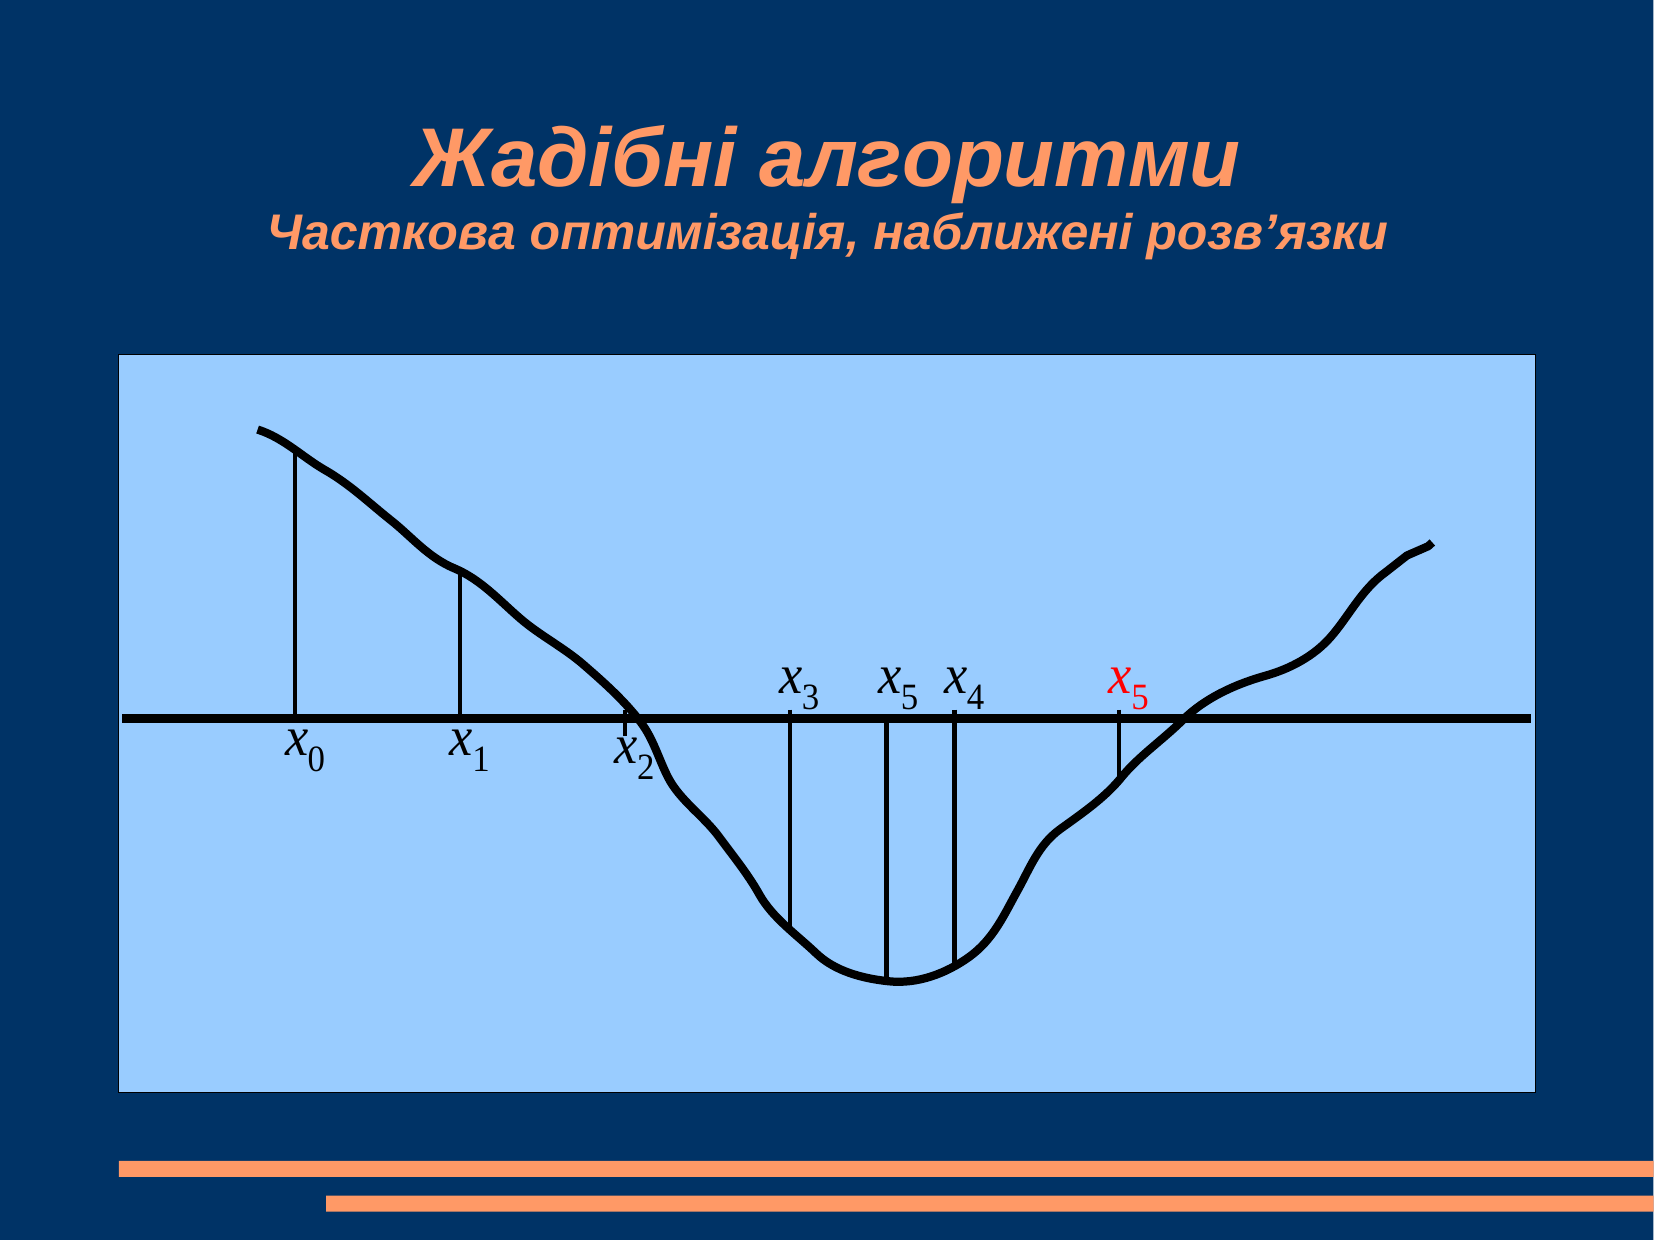

# Жадібні алгоритми Часткова оптимізація, наближені розв’язки